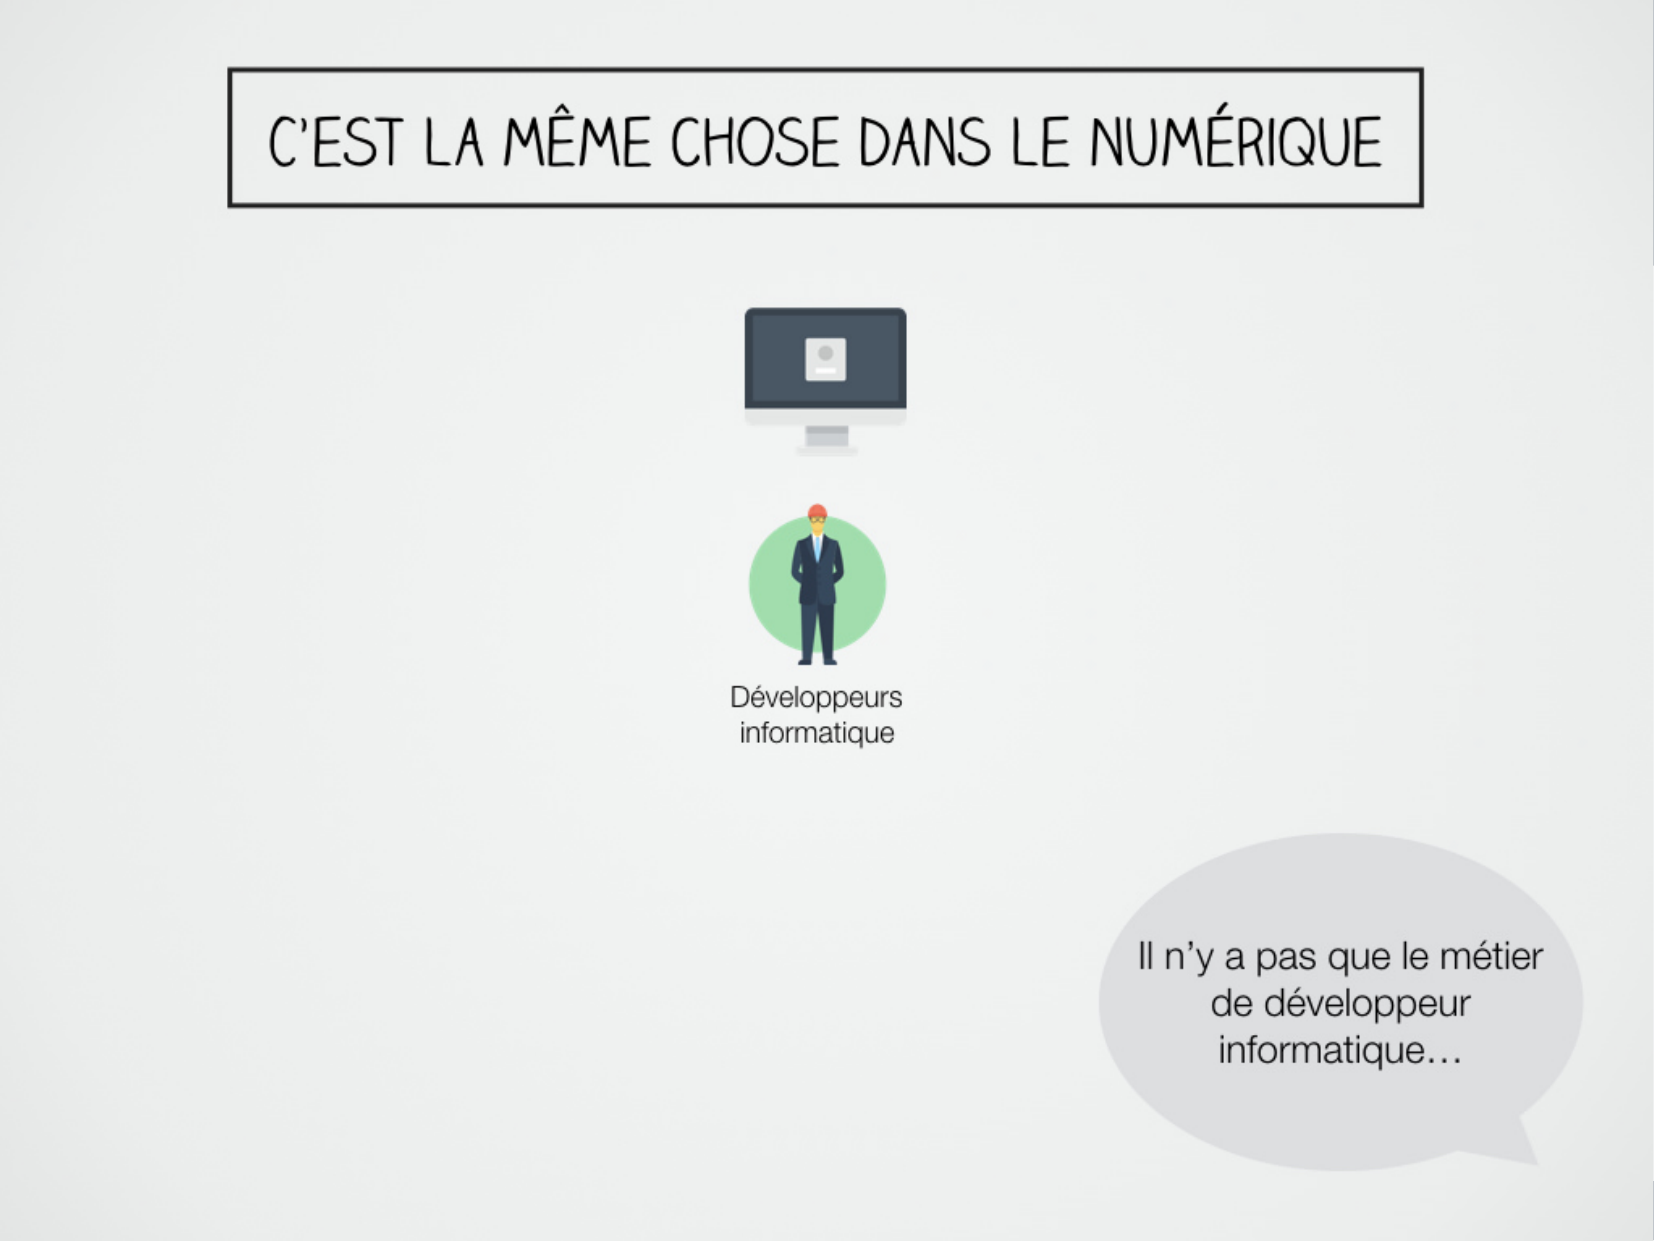

# OMB-101 | Diagrammes – Les professions du web
33